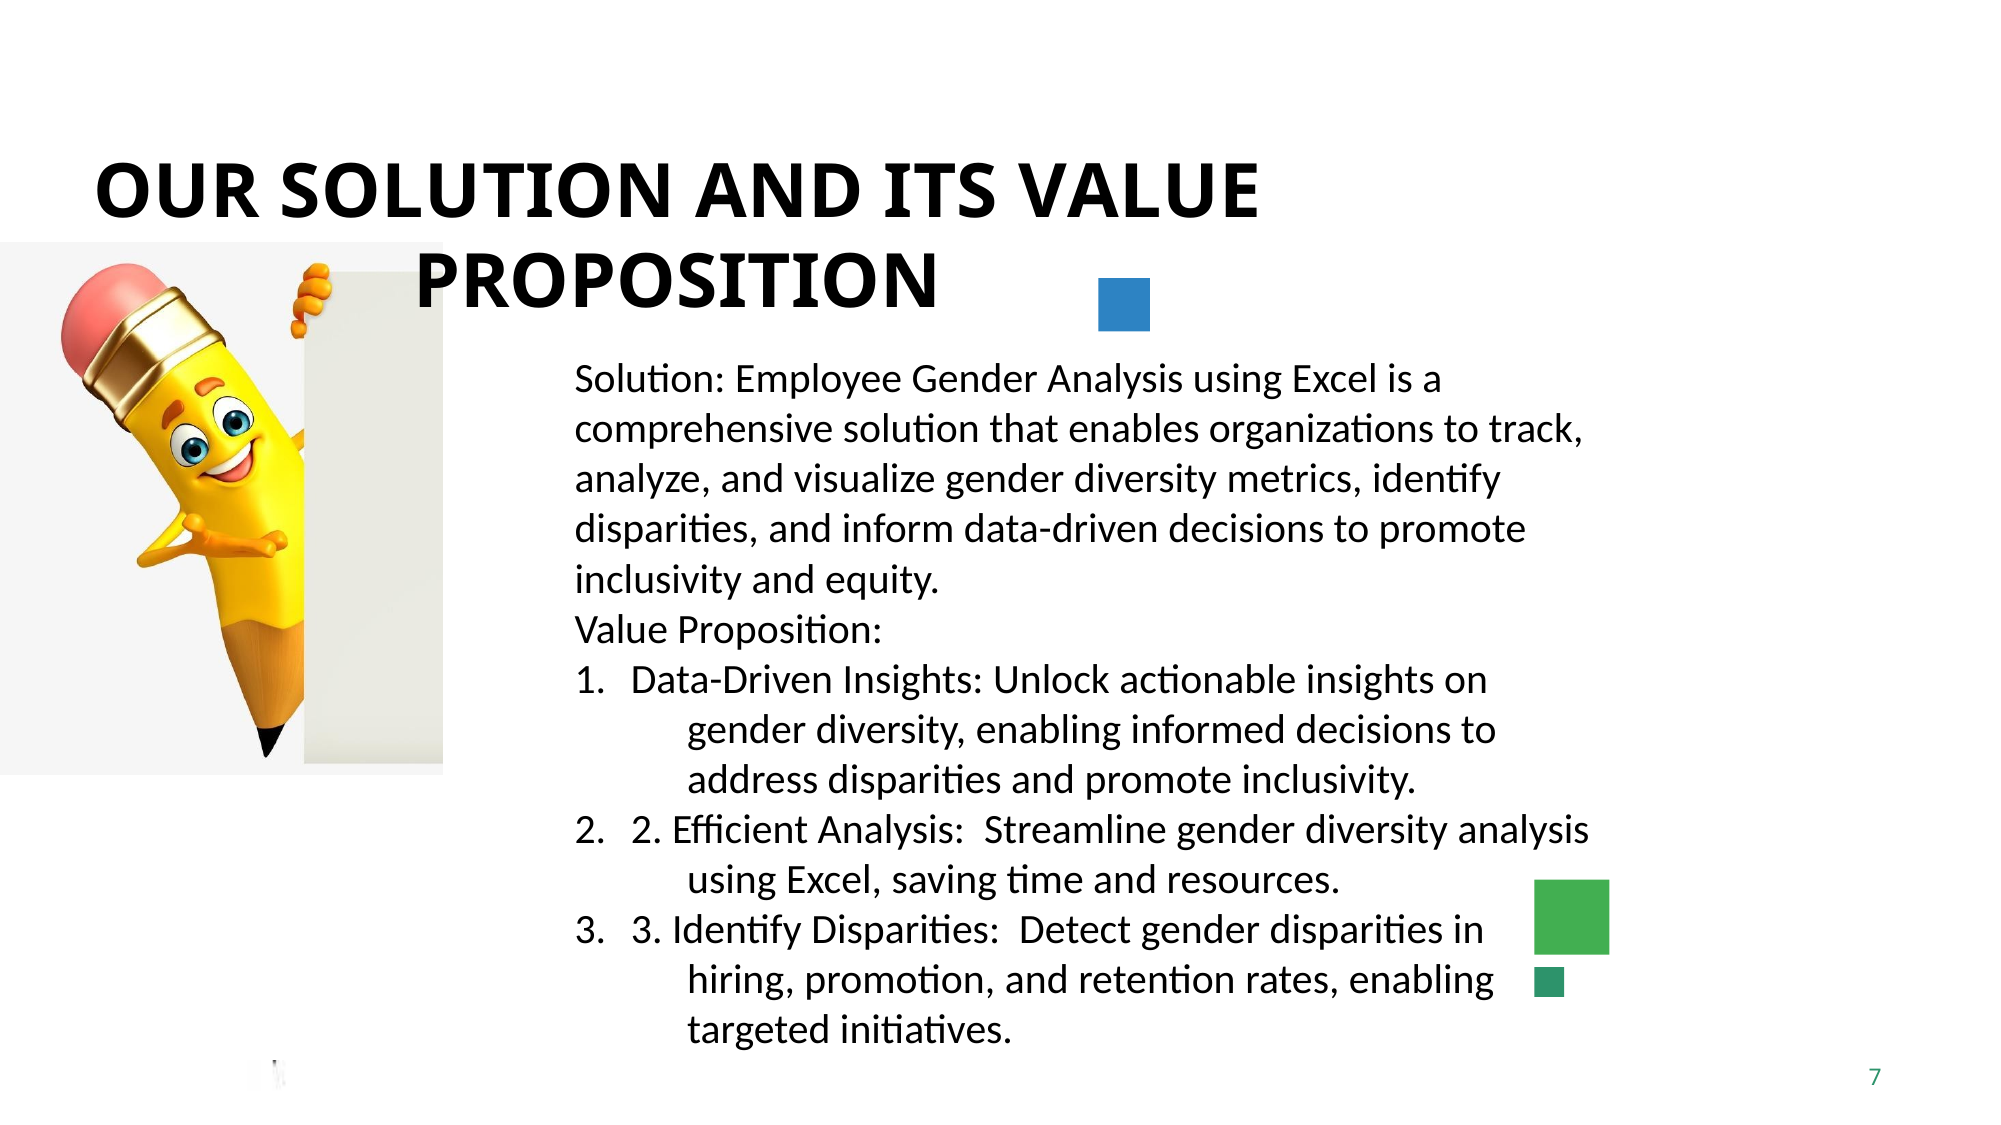

# OUR SOLUTION AND ITS VALUE PROPOSITION
Solution: Employee Gender Analysis using Excel is a comprehensive solution that enables organizations to track, analyze, and visualize gender diversity metrics, identify disparities, and inform data-driven decisions to promote inclusivity and equity.
Value Proposition:
Data-Driven Insights: Unlock actionable insights on gender diversity, enabling informed decisions to address disparities and promote inclusivity.
2. Efficient Analysis: Streamline gender diversity analysis using Excel, saving time and resources.
3. Identify Disparities: Detect gender disparities in hiring, promotion, and retention rates, enabling targeted initiatives.